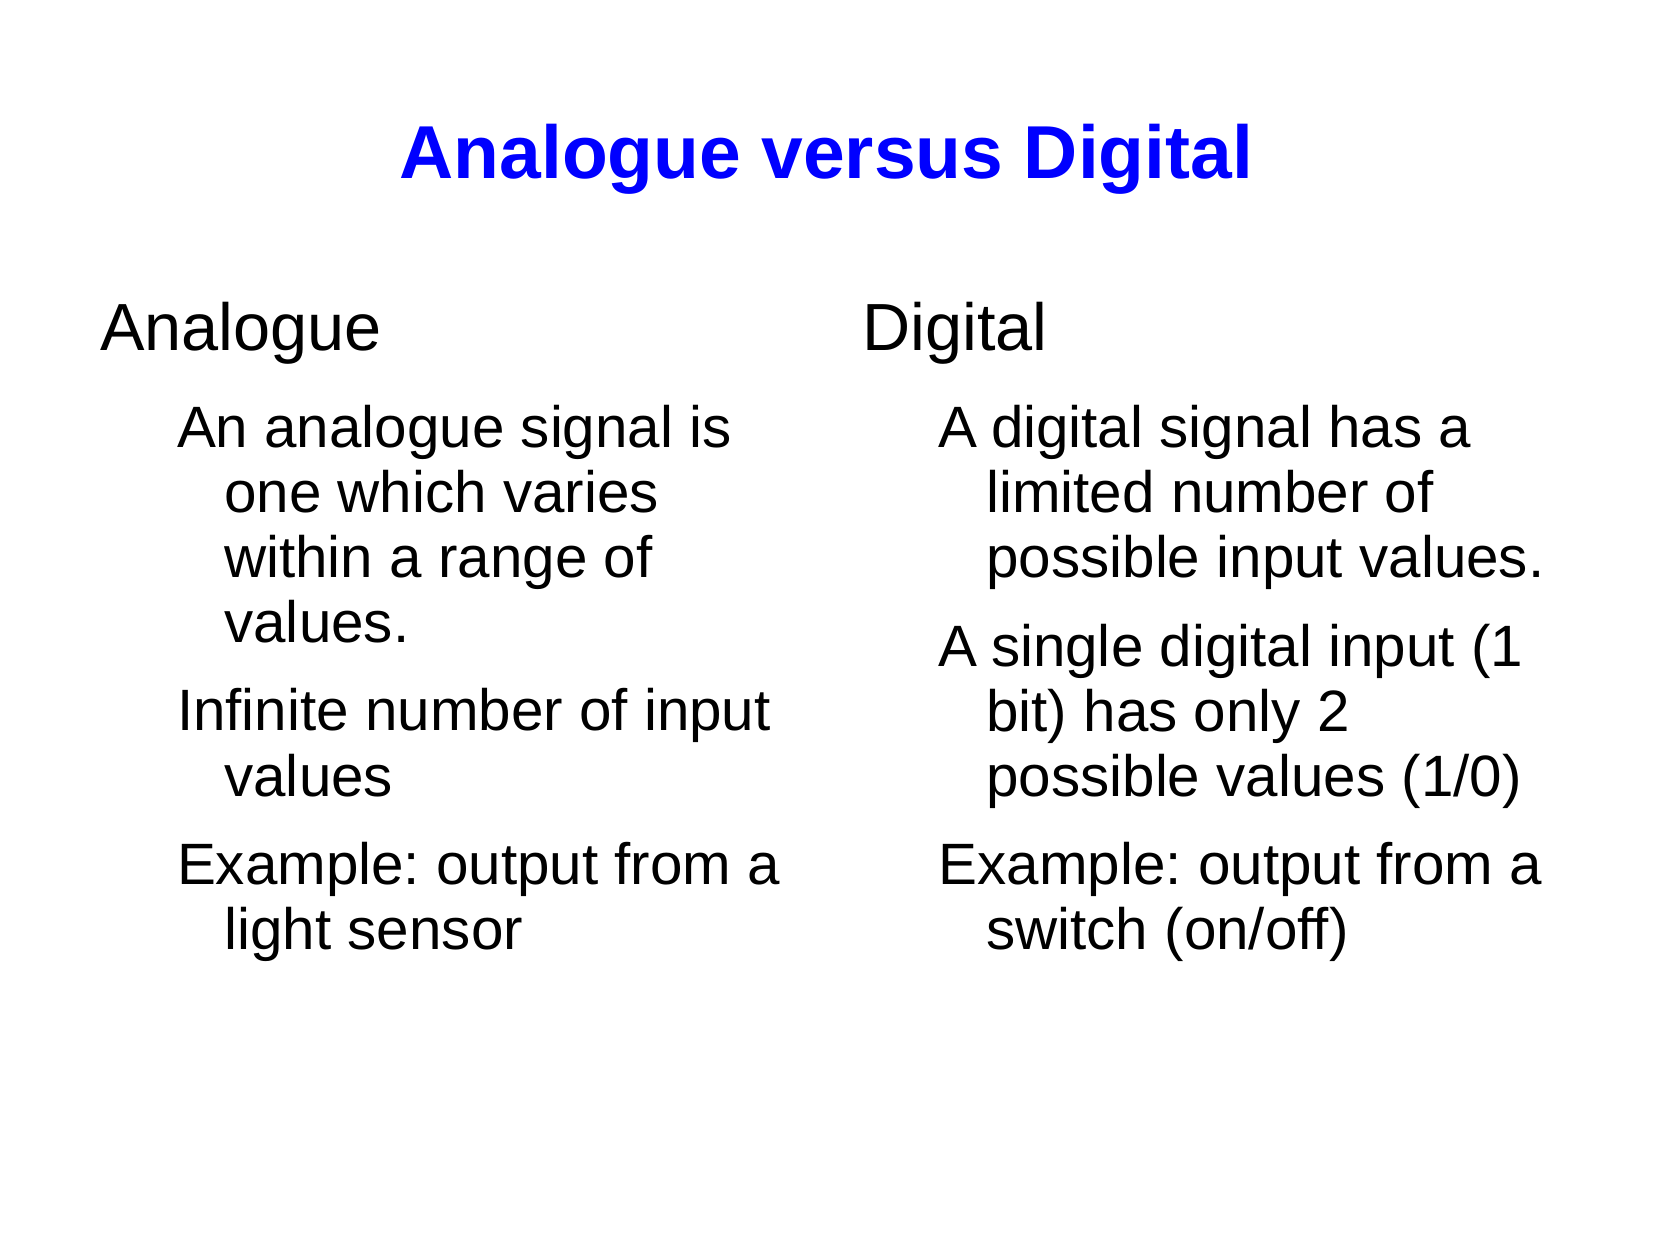

# Analogue versus Digital
Analogue
An analogue signal is one which varies within a range of values.
Infinite number of input values
Example: output from a light sensor
Digital
A digital signal has a limited number of possible input values.
A single digital input (1 bit) has only 2 possible values (1/0)
Example: output from a switch (on/off)